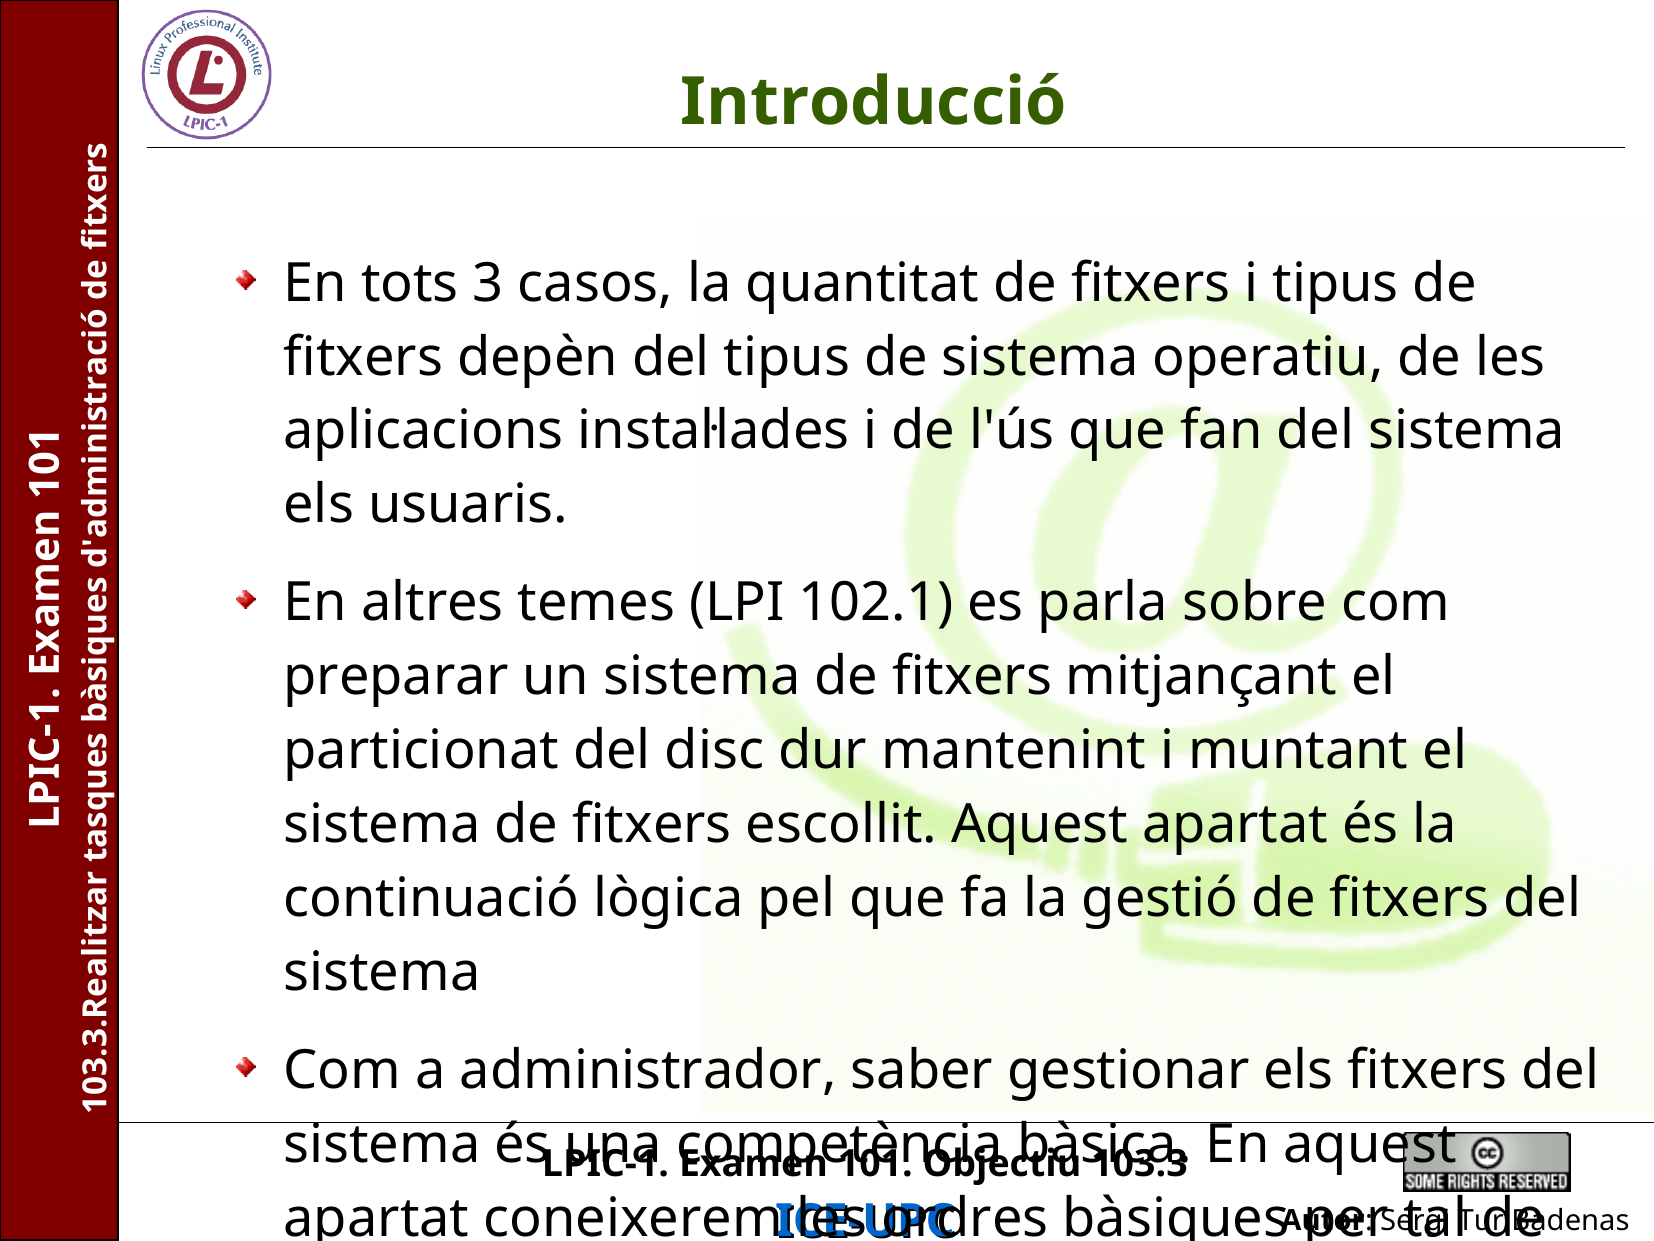

# Introducció
En tots 3 casos, la quantitat de fitxers i tipus de fitxers depèn del tipus de sistema operatiu, de les aplicacions instal·lades i de l'ús que fan del sistema els usuaris.
En altres temes (LPI 102.1) es parla sobre com preparar un sistema de fitxers mitjançant el particionat del disc dur mantenint i muntant el sistema de fitxers escollit. Aquest apartat és la continuació lògica pel que fa la gestió de fitxers del sistema
Com a administrador, saber gestionar els fitxers del sistema és una competència bàsica. En aquest apartat coneixerem les ordres bàsiques per tal de gestionar fitxers en sistema Linux.